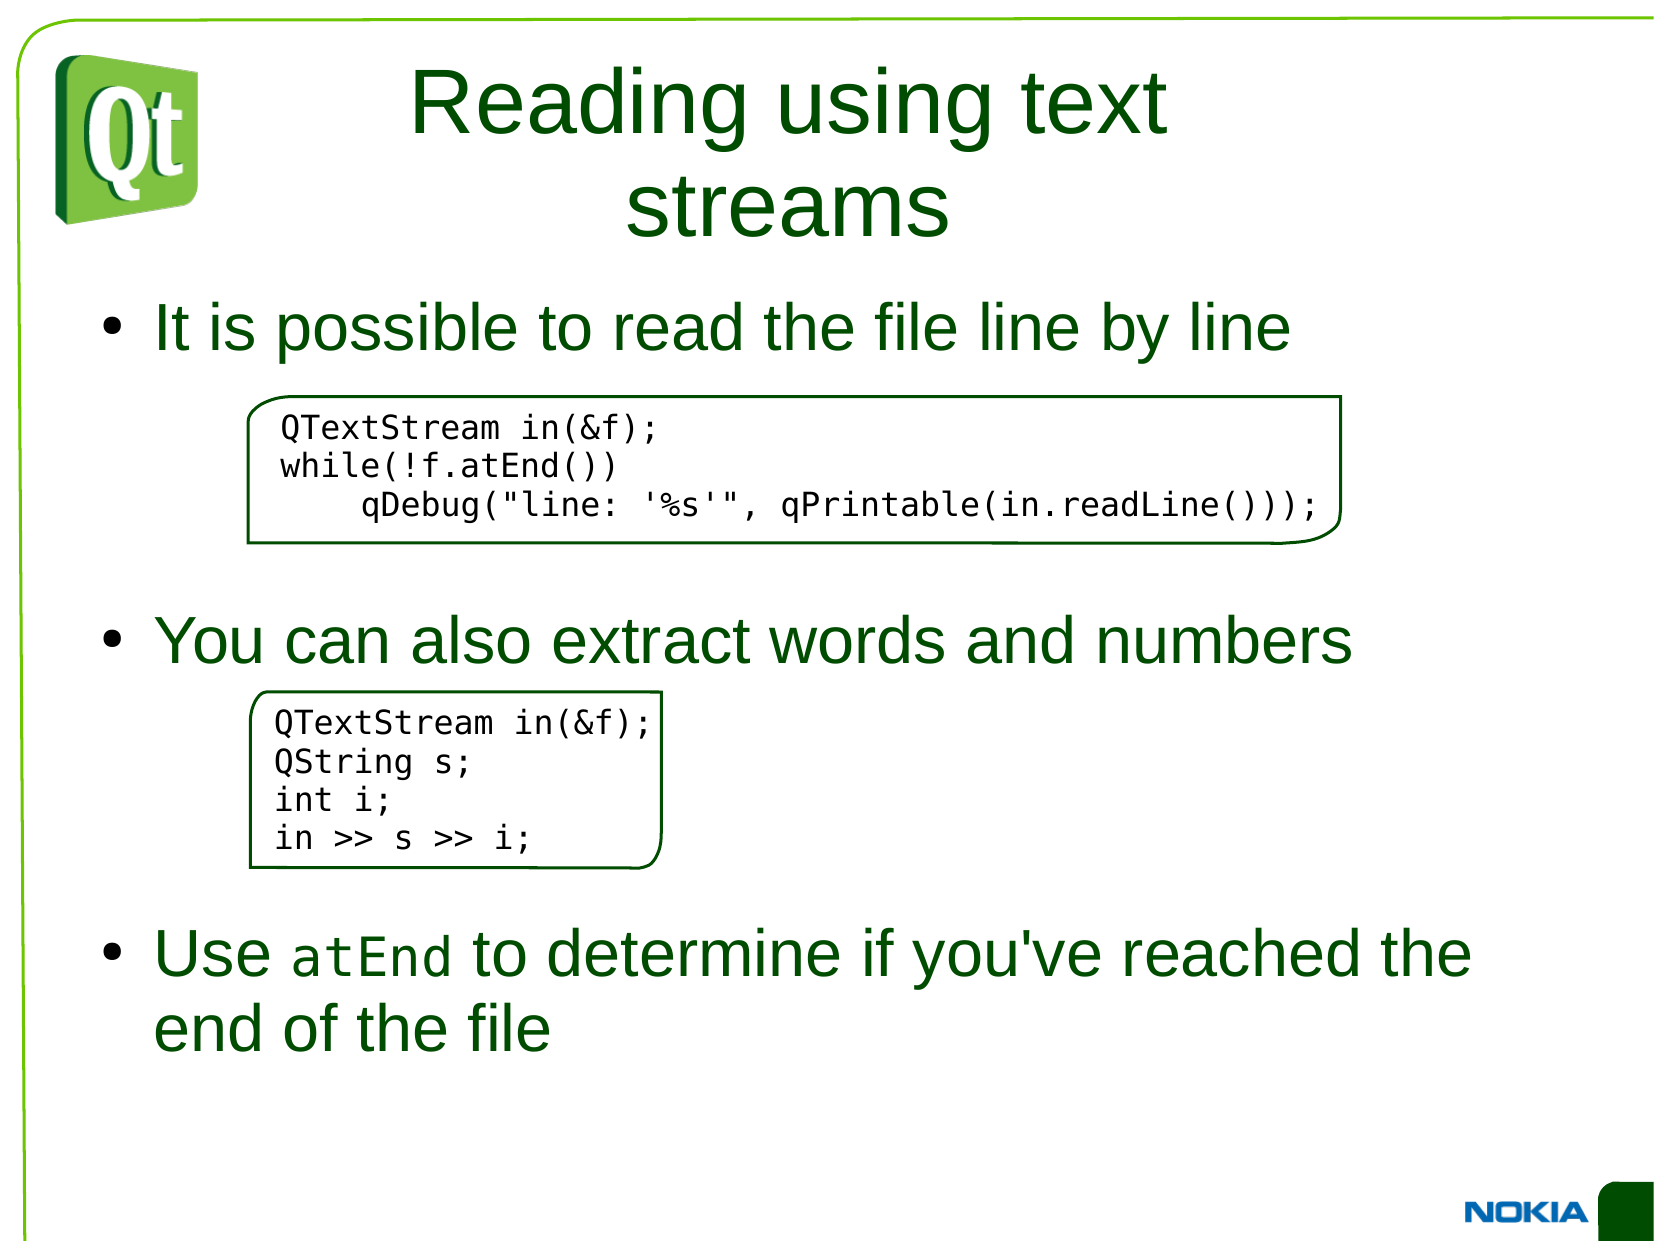

# Reading using text streams
It is possible to read the file line by line
You can also extract words and numbers
Use atEnd to determine if you've reached the end of the file
QTextStream in(&f);
while(!f.atEnd())
 qDebug("line: '%s'", qPrintable(in.readLine()));
QTextStream in(&f);
QString s;
int i;
in >> s >> i;